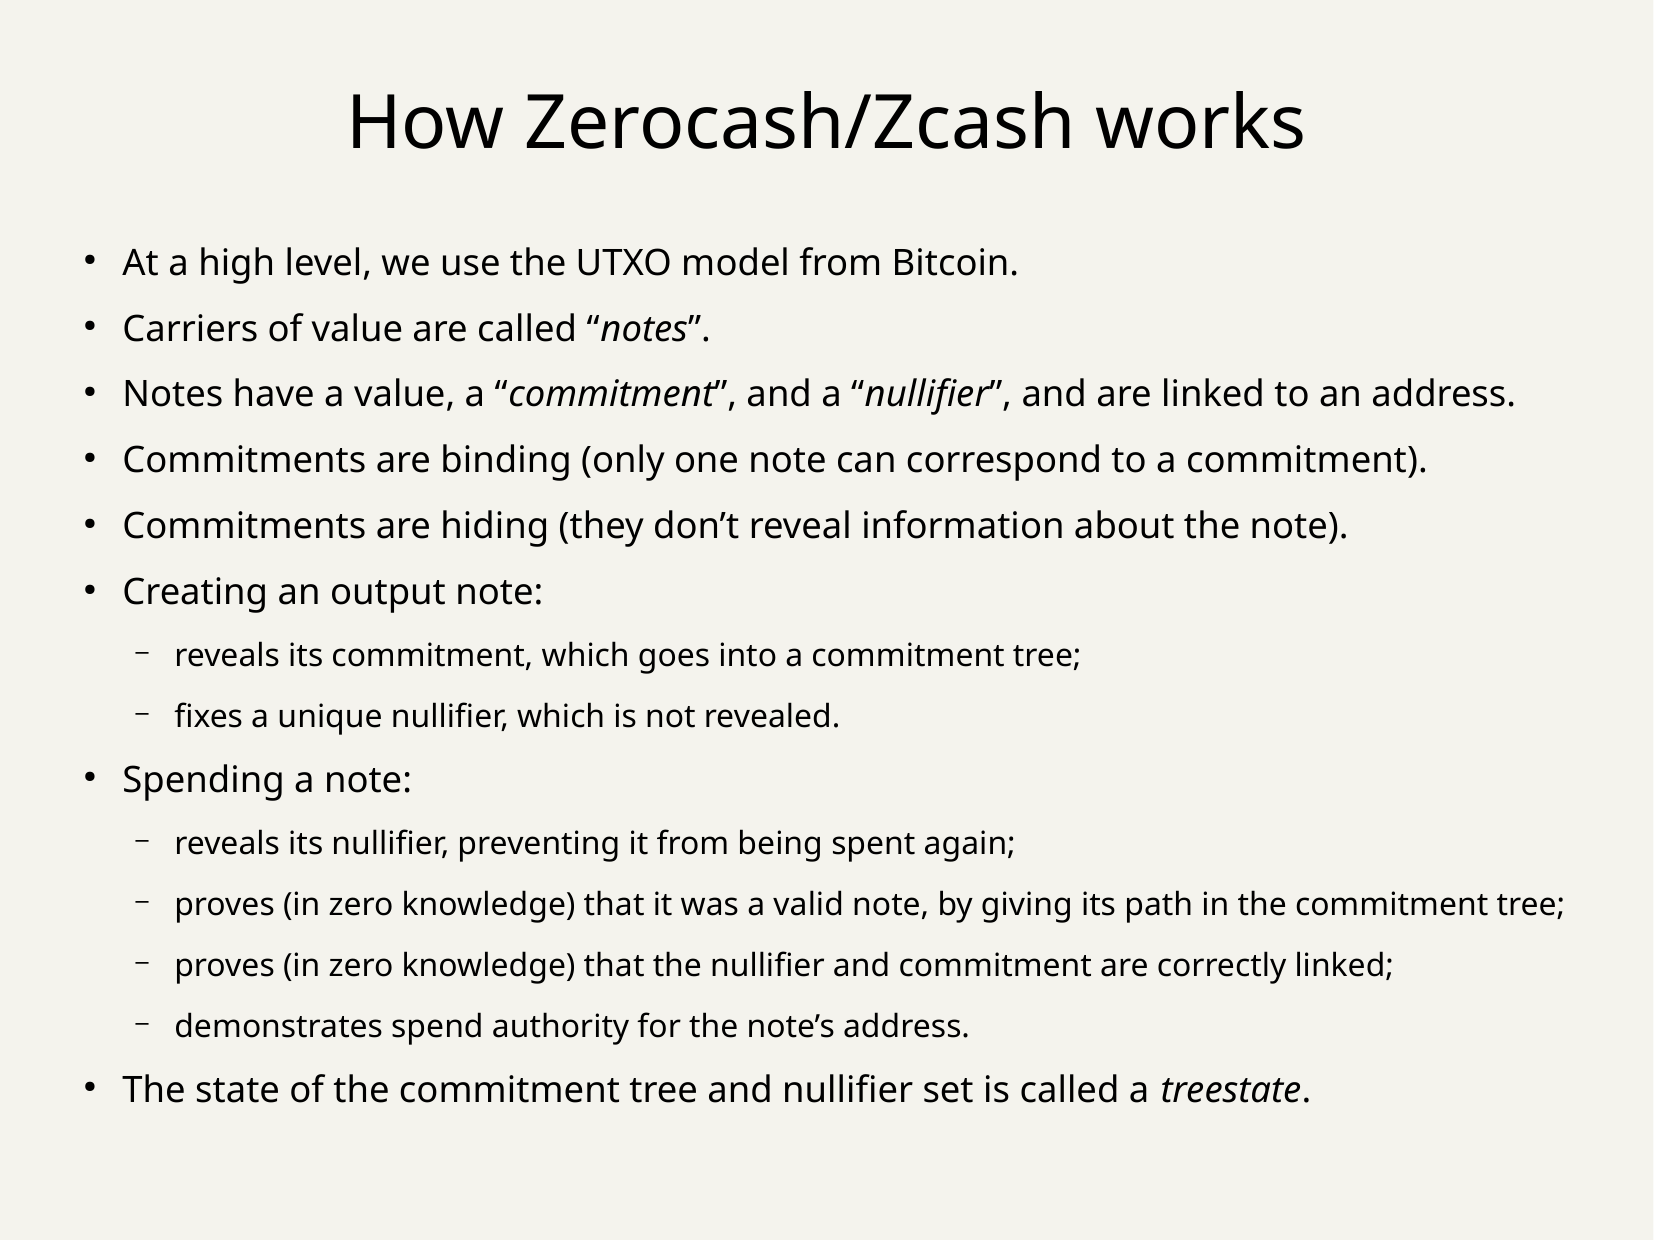

# How Zerocash/Zcash works
At a high level, we use the UTXO model from Bitcoin.
Carriers of value are called “notes”.
Notes have a value, a “commitment”, and a “nullifier”, and are linked to an address.
Commitments are binding (only one note can correspond to a commitment).
Commitments are hiding (they don’t reveal information about the note).
Creating an output note:
reveals its commitment, which goes into a commitment tree;
fixes a unique nullifier, which is not revealed.
Spending a note:
reveals its nullifier, preventing it from being spent again;
proves (in zero knowledge) that it was a valid note, by giving its path in the commitment tree;
proves (in zero knowledge) that the nullifier and commitment are correctly linked;
demonstrates spend authority for the note’s address.
The state of the commitment tree and nullifier set is called a treestate.